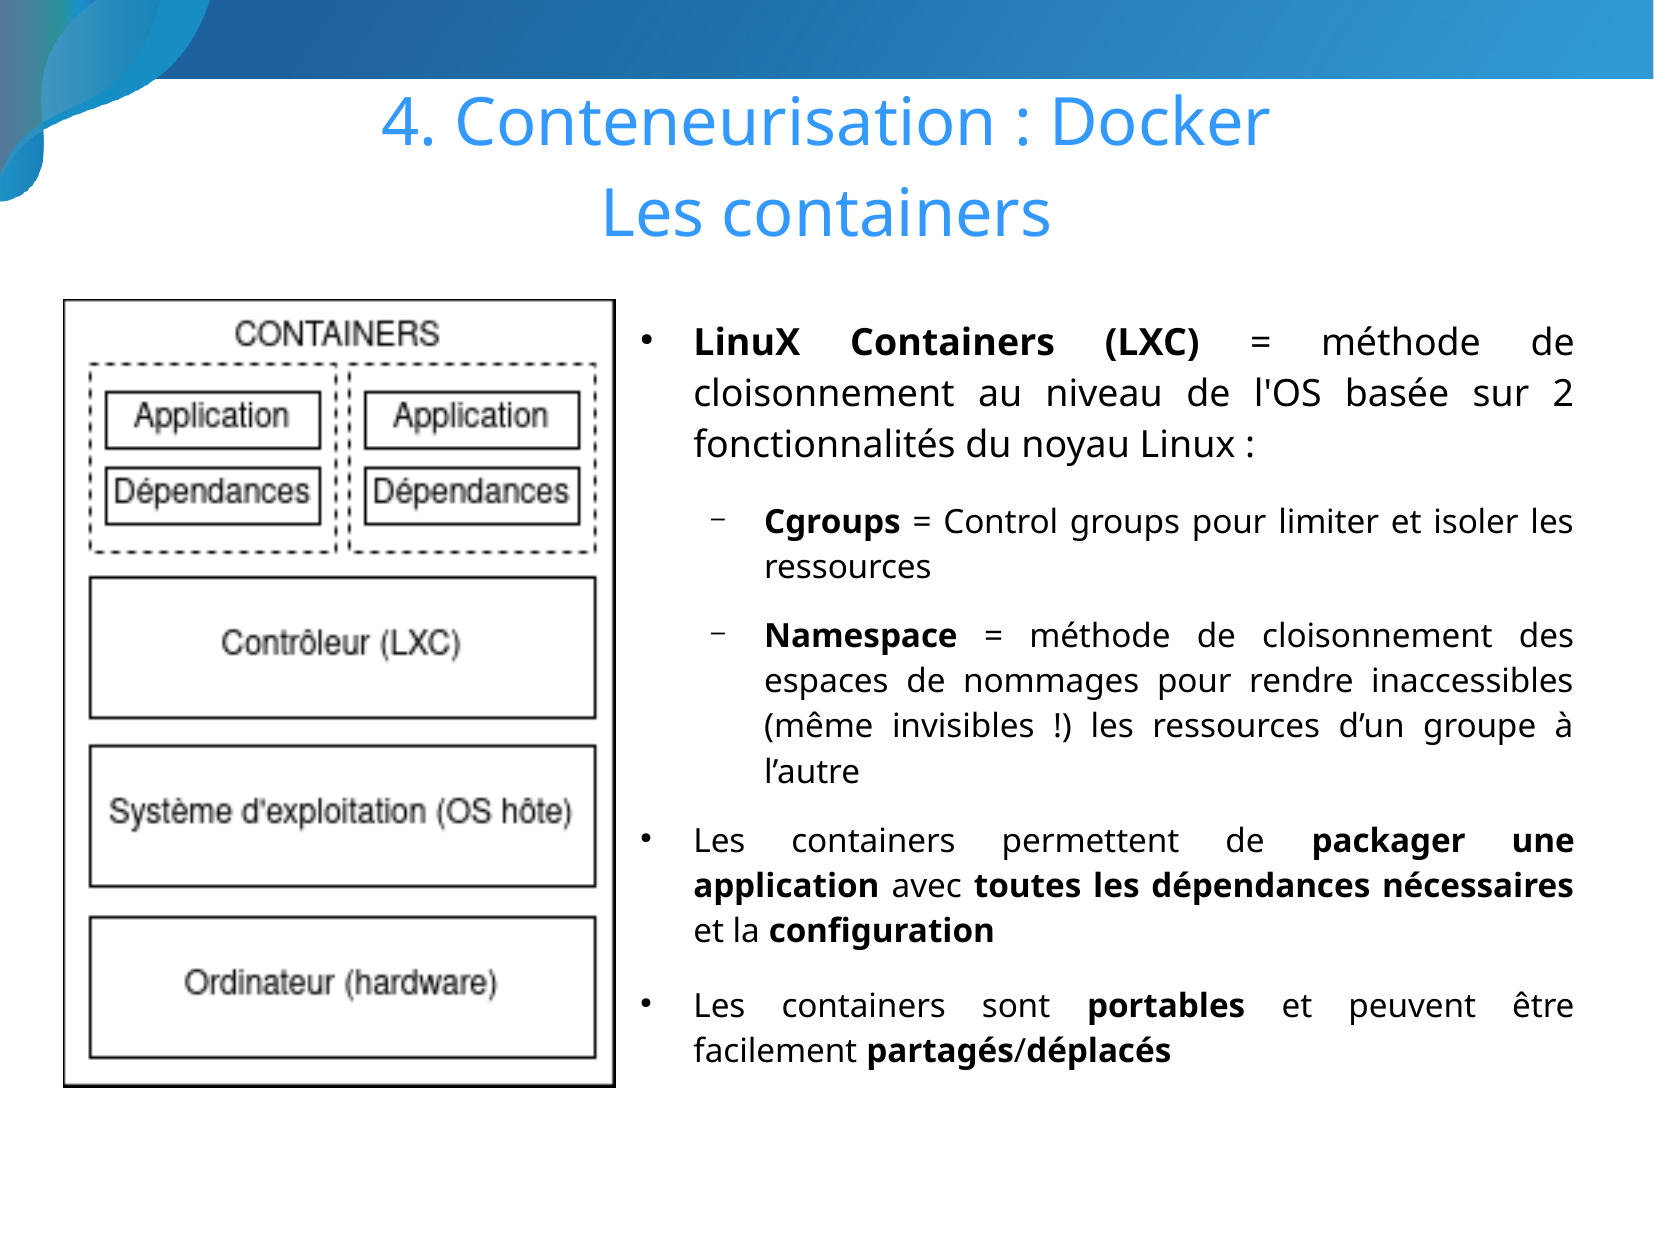

4. Conteneurisation : Docker
Les containers
# LinuX Containers (LXC) = méthode de cloisonnement au niveau de l'OS basée sur 2 fonctionnalités du noyau Linux :
Cgroups = Control groups pour limiter et isoler les ressources
Namespace = méthode de cloisonnement des espaces de nommages pour rendre inaccessibles (même invisibles !) les ressources d’un groupe à l’autre
Les containers permettent de packager une application avec toutes les dépendances nécessaires et la configuration
Les containers sont portables et peuvent être facilement partagés/déplacés